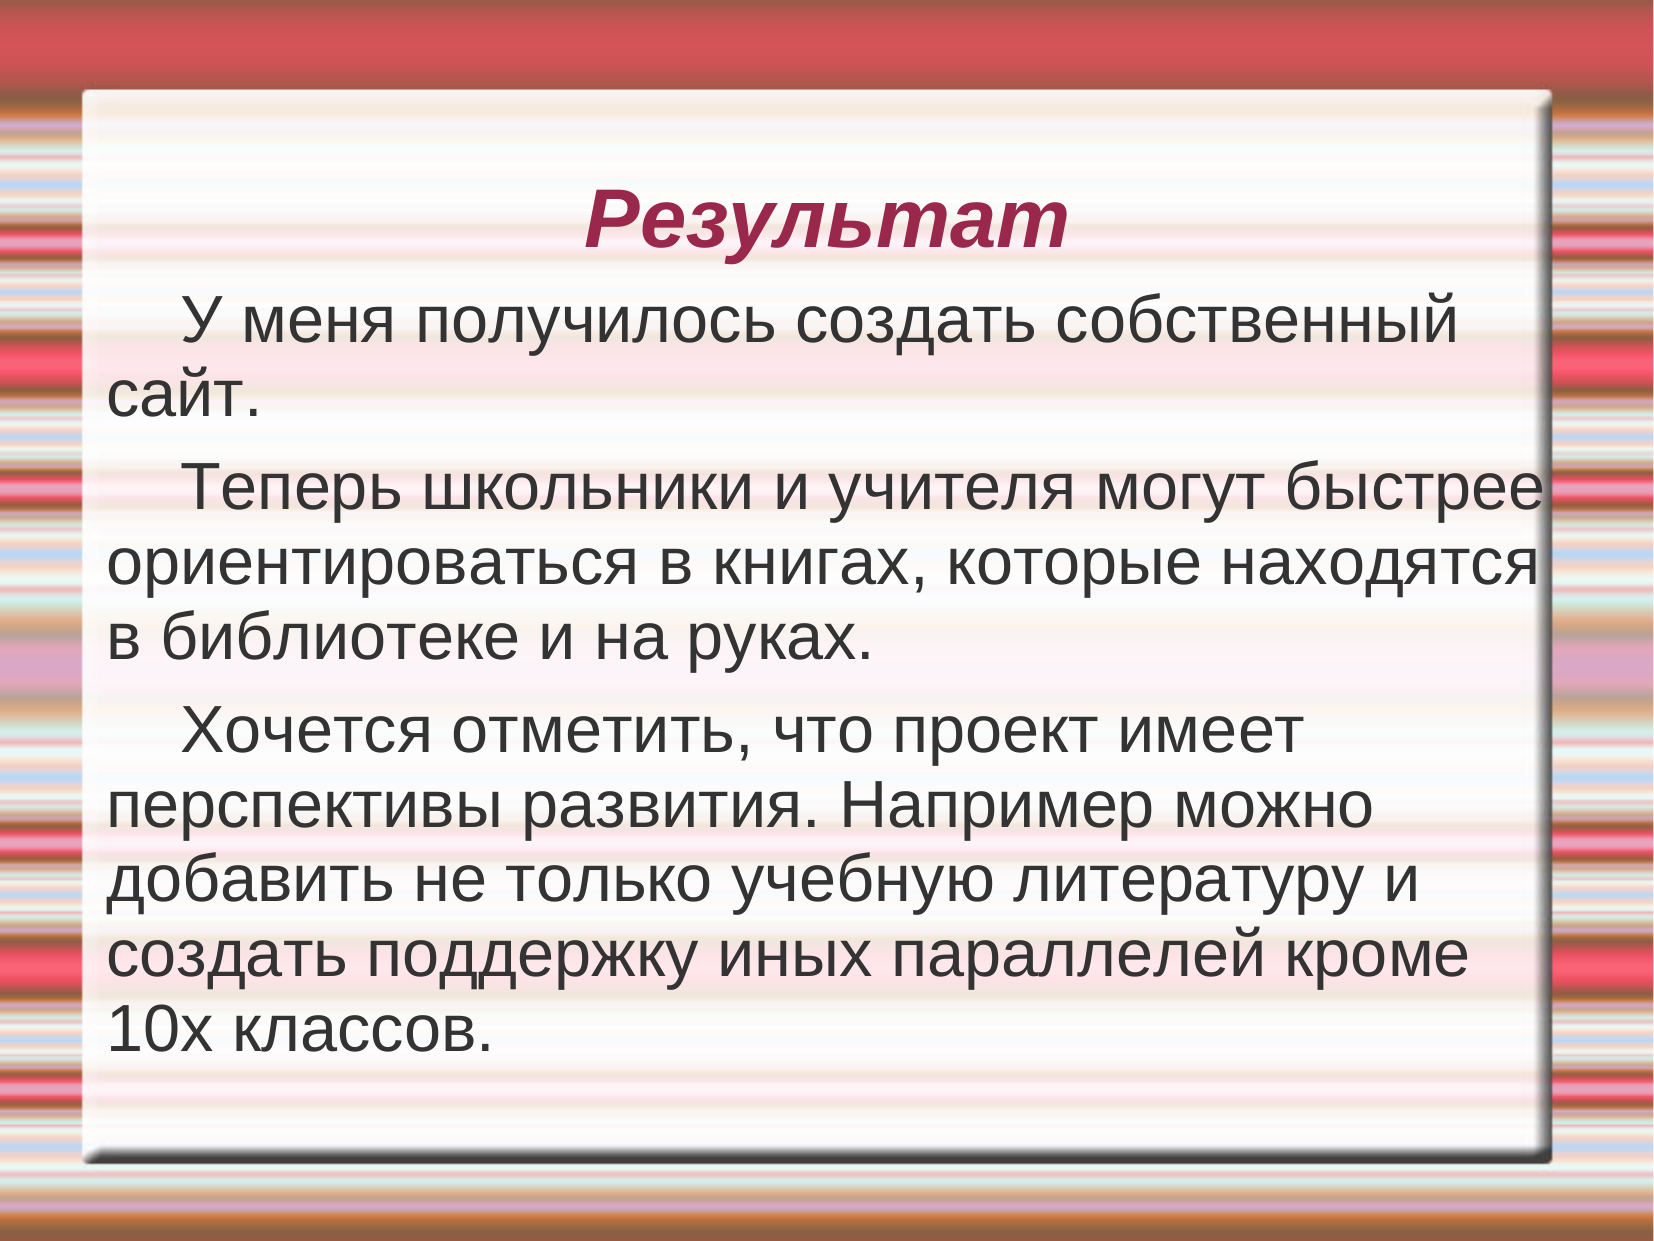

# Результат
 У меня получилось создать собственный сайт.
 Теперь школьники и учителя могут быстрее ориентироваться в книгах, которые находятся в библиотеке и на руках.
 Хочется отметить, что проект имеет перспективы развития. Например можно добавить не только учебную литературу и создать поддержку иных параллелей кроме 10х классов.